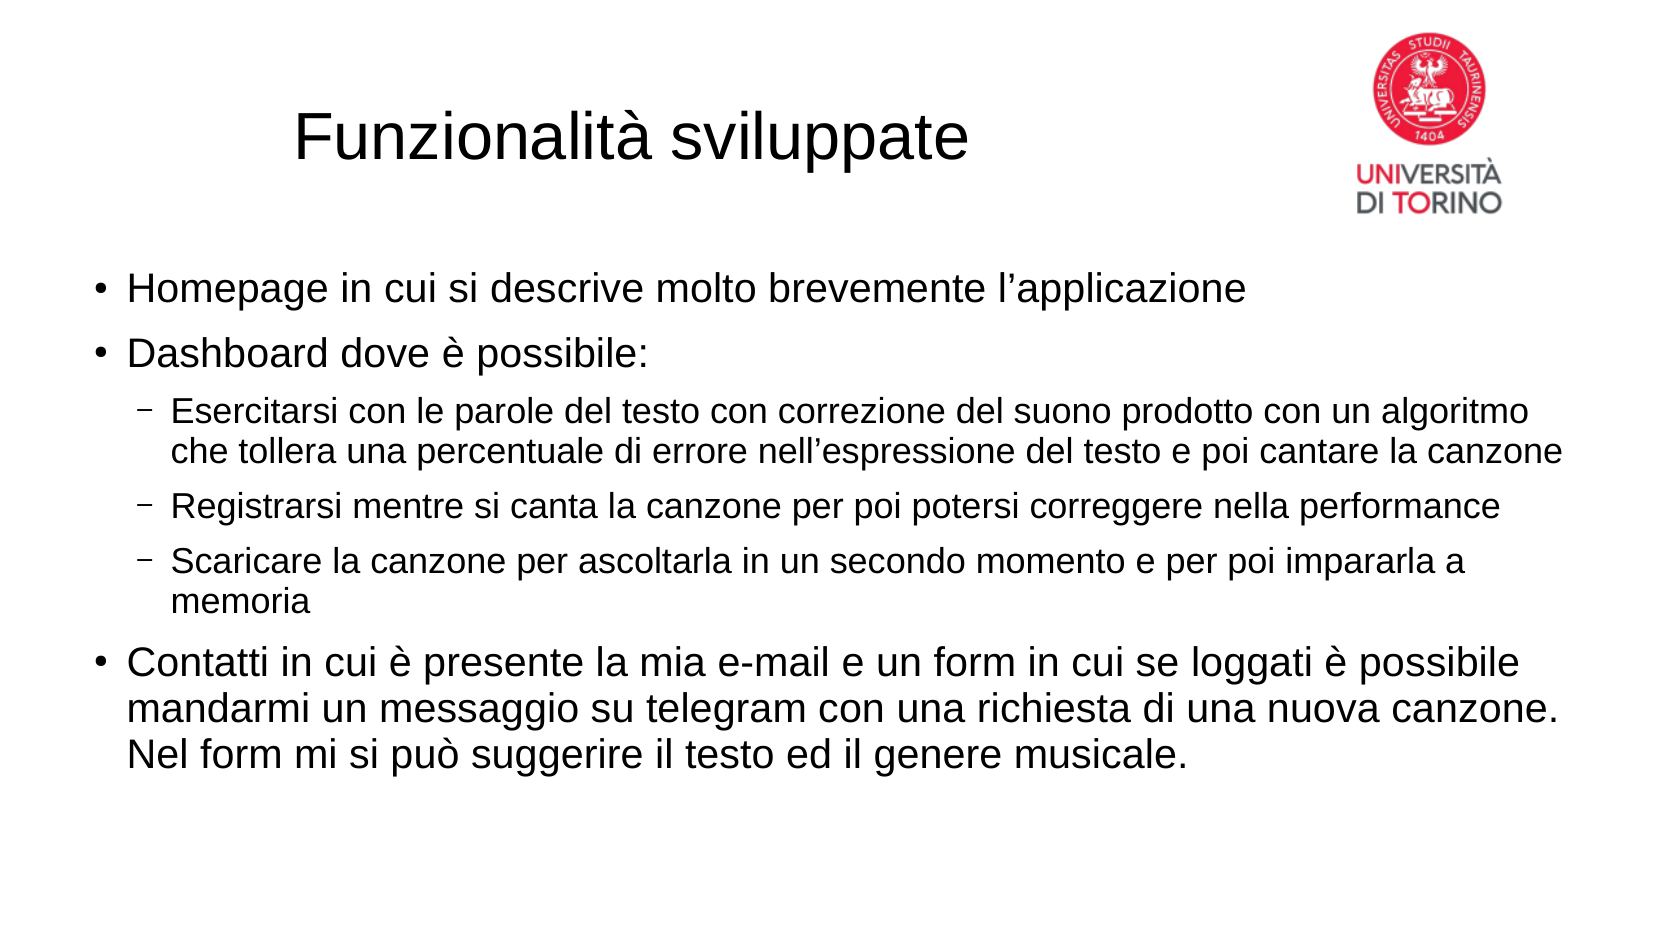

# Funzionalità sviluppate
Homepage in cui si descrive molto brevemente l’applicazione
Dashboard dove è possibile:
Esercitarsi con le parole del testo con correzione del suono prodotto con un algoritmo che tollera una percentuale di errore nell’espressione del testo e poi cantare la canzone
Registrarsi mentre si canta la canzone per poi potersi correggere nella performance
Scaricare la canzone per ascoltarla in un secondo momento e per poi impararla a memoria
Contatti in cui è presente la mia e-mail e un form in cui se loggati è possibile mandarmi un messaggio su telegram con una richiesta di una nuova canzone. Nel form mi si può suggerire il testo ed il genere musicale.